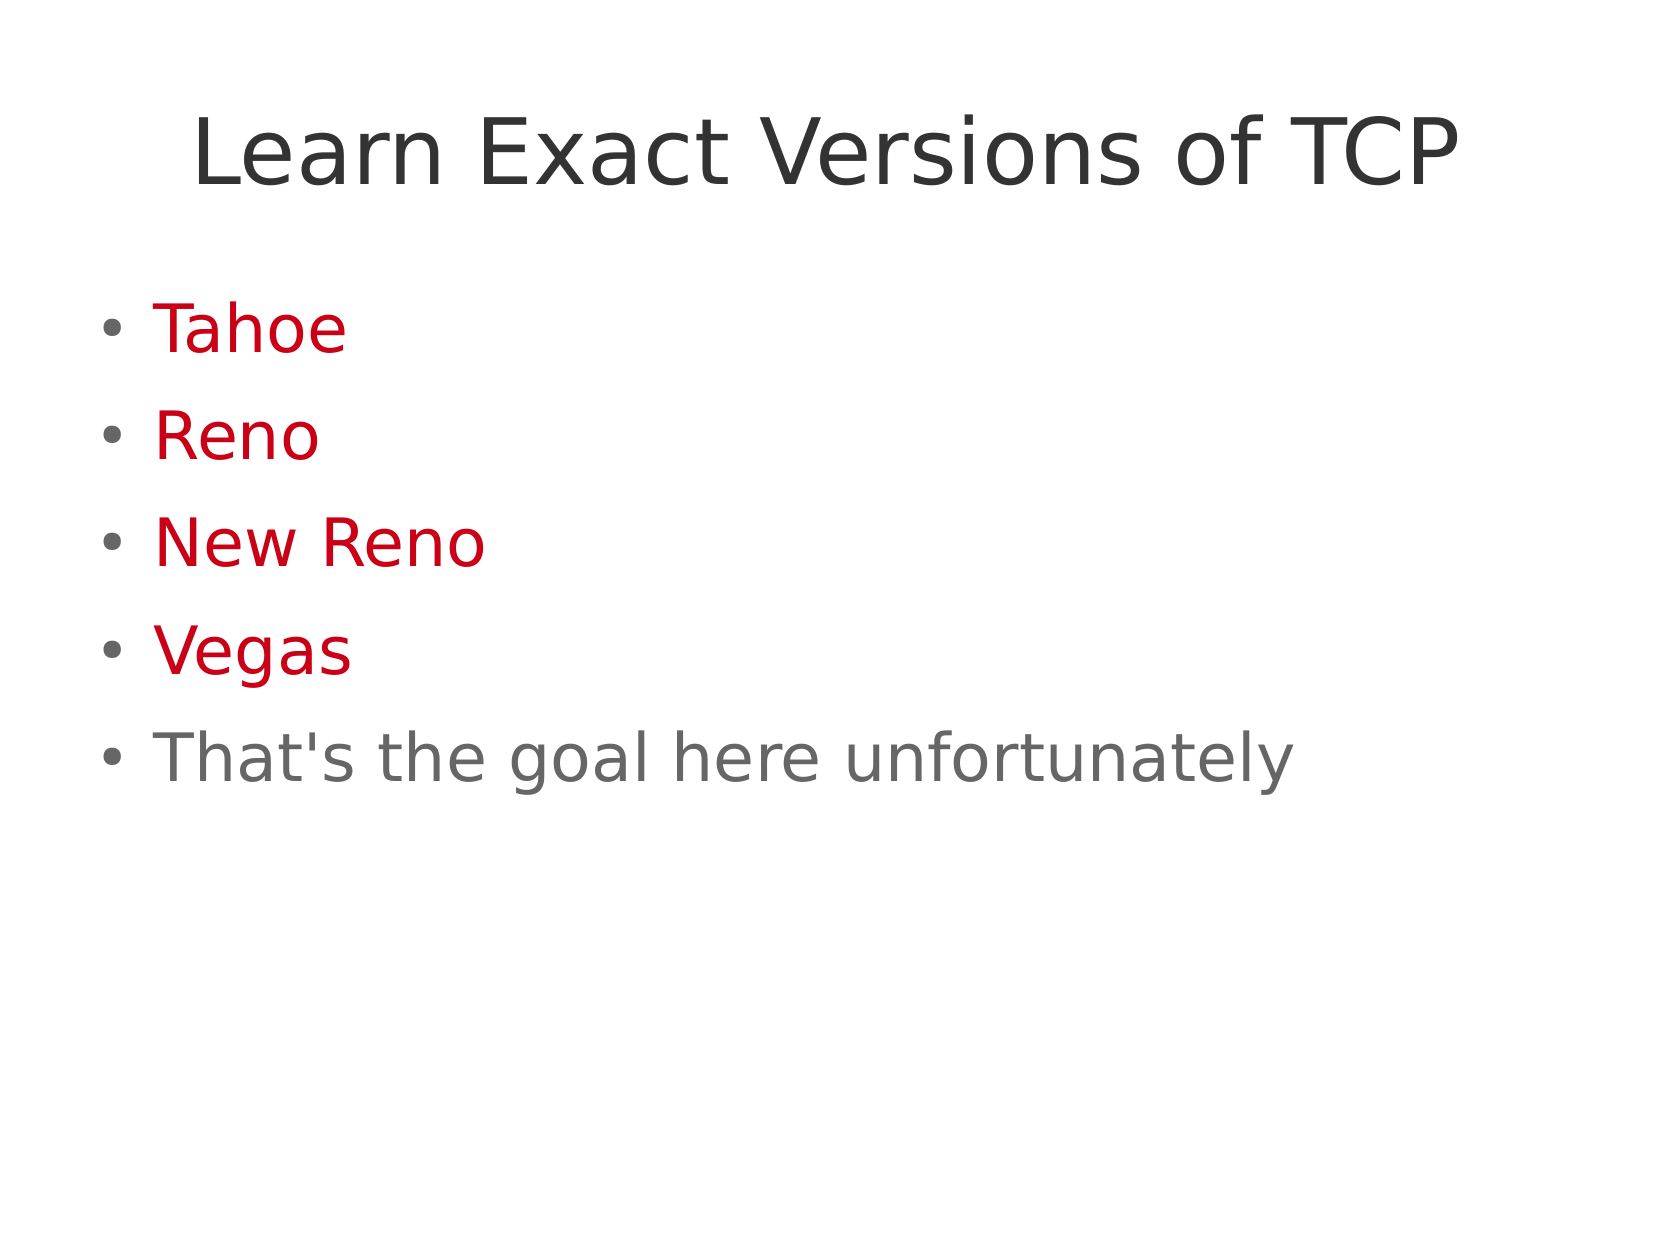

# Learn Exact Versions of TCP
Tahoe
Reno
New Reno
Vegas
That's the goal here unfortunately